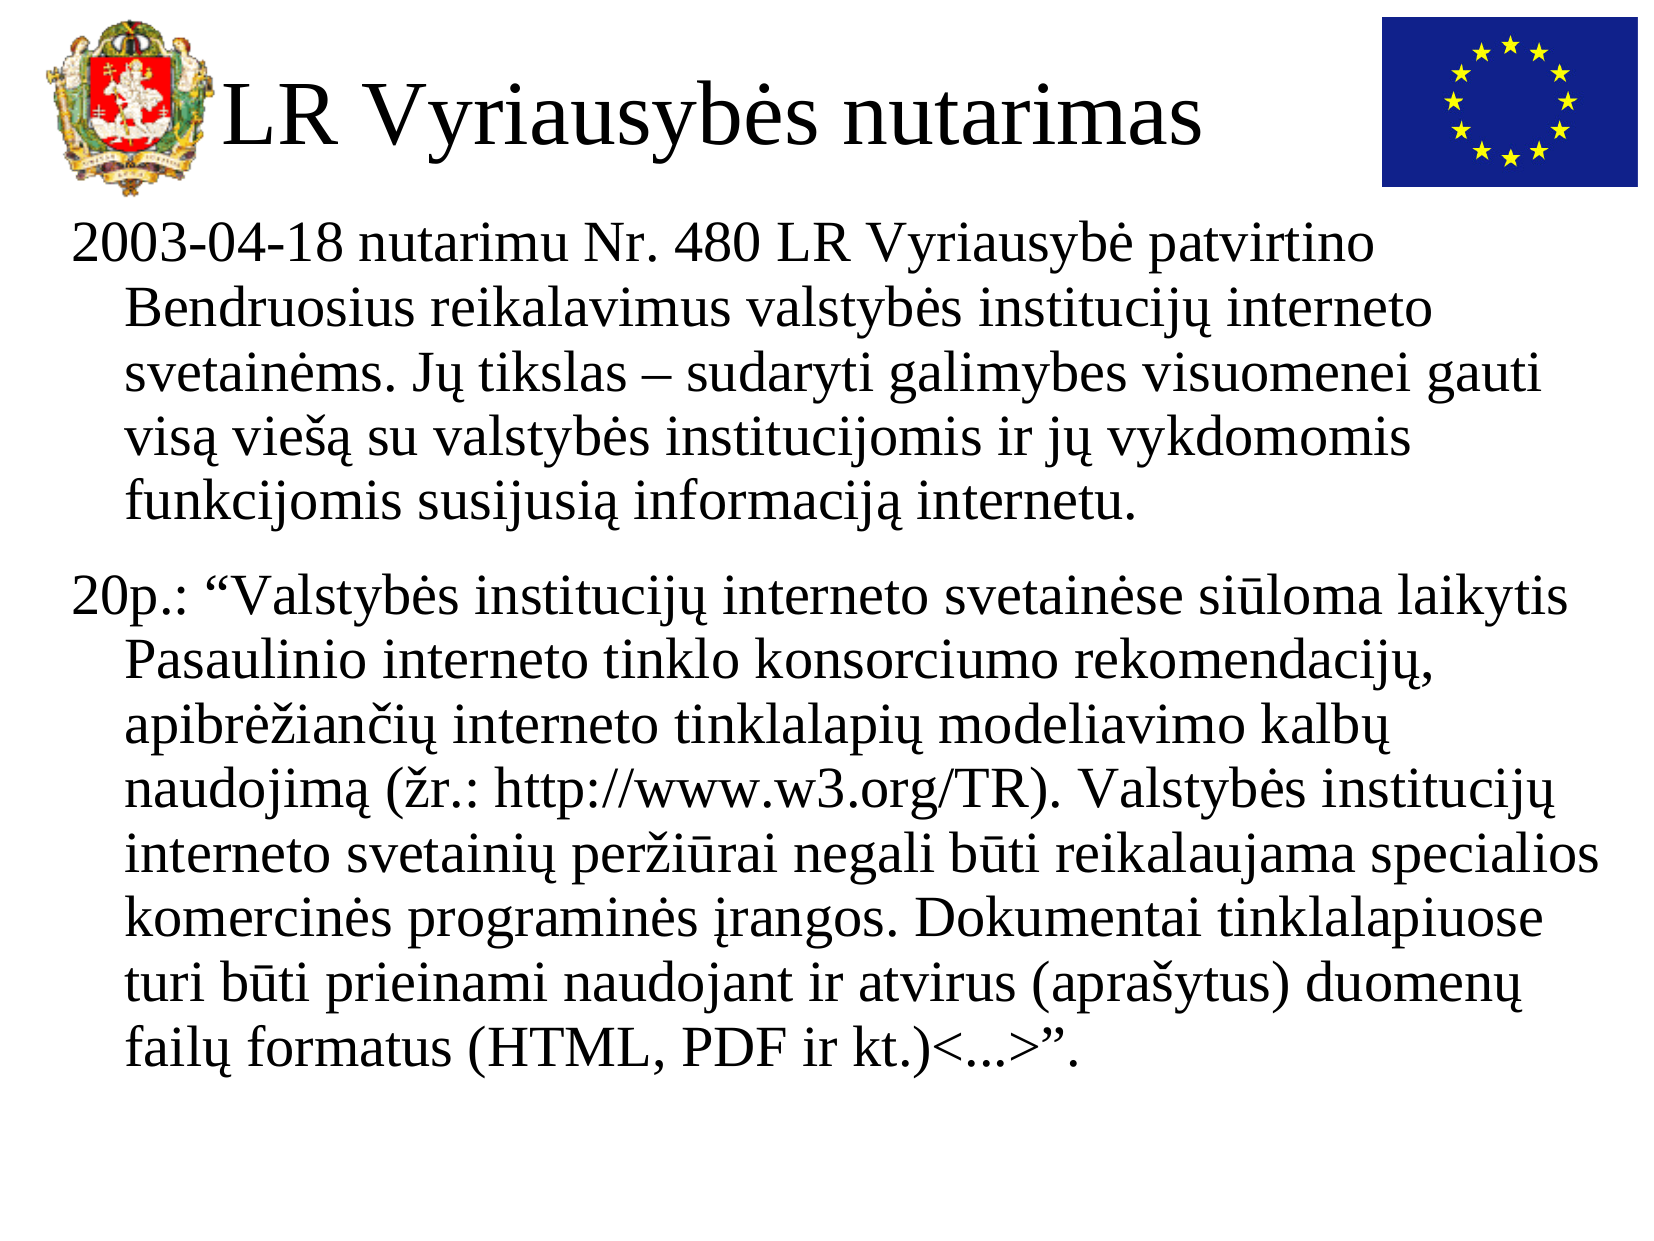

# LR Vyriausybės nutarimas
2003-04-18 nutarimu Nr. 480 LR Vyriausybė patvirtino Bendruosius reikalavimus valstybės institucijų interneto svetainėms. Jų tikslas – sudaryti galimybes visuomenei gauti visą viešą su valstybės institucijomis ir jų vykdomomis funkcijomis susijusią informaciją internetu.
20p.: “Valstybės institucijų interneto svetainėse siūloma laikytis Pasaulinio interneto tinklo konsorciumo rekomendacijų, apibrėžiančių interneto tinklalapių modeliavimo kalbų naudojimą (žr.: http://www.w3.org/TR). Valstybės institucijų interneto svetainių peržiūrai negali būti reikalaujama specialios komercinės programinės įrangos. Dokumentai tinklalapiuose turi būti prieinami naudojant ir atvirus (aprašytus) duomenų failų formatus (HTML, PDF ir kt.)<...>”.